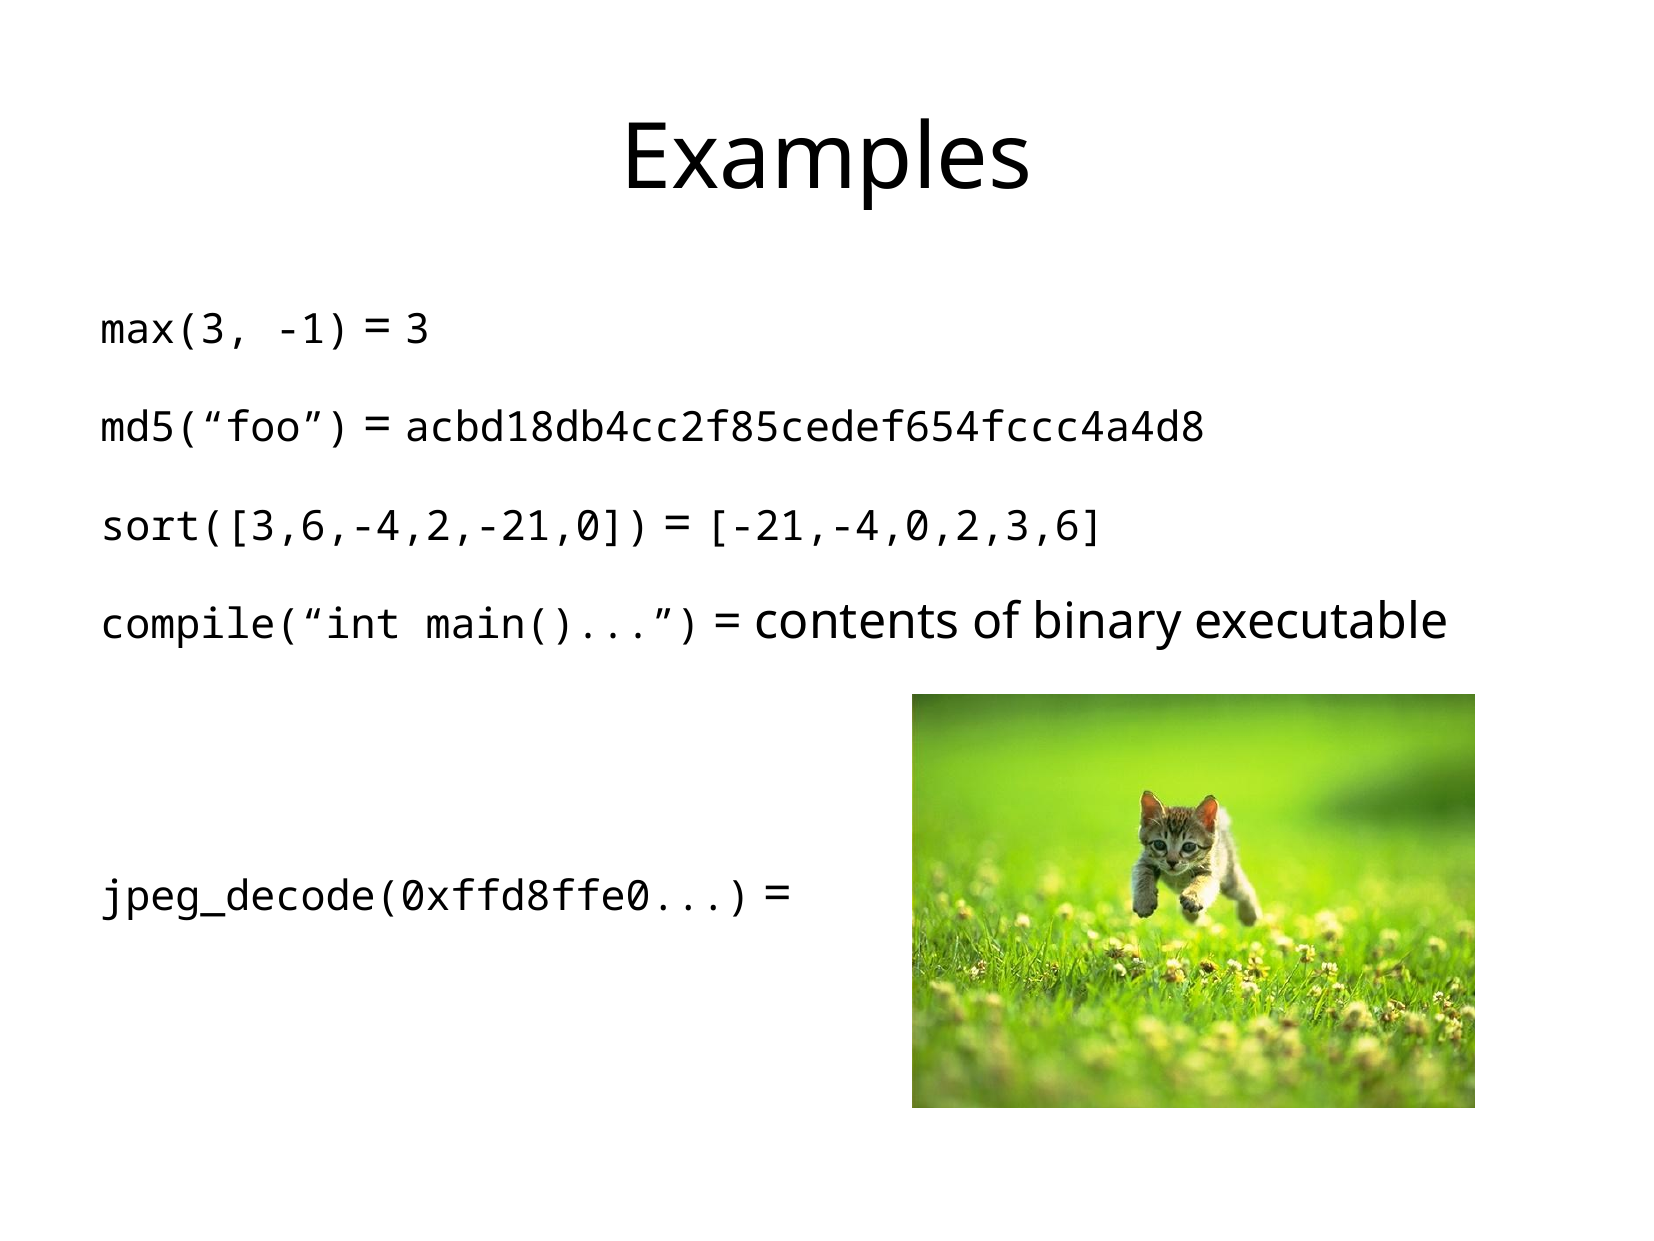

# Examples
max(3, -1) = 3
md5(“foo”) = acbd18db4cc2f85cedef654fccc4a4d8
sort([3,6,-4,2,-21,0]) = [-21,-4,0,2,3,6]
compile(“int main()...”) = contents of binary executable
jpeg_decode(0xffd8ffe0...) =